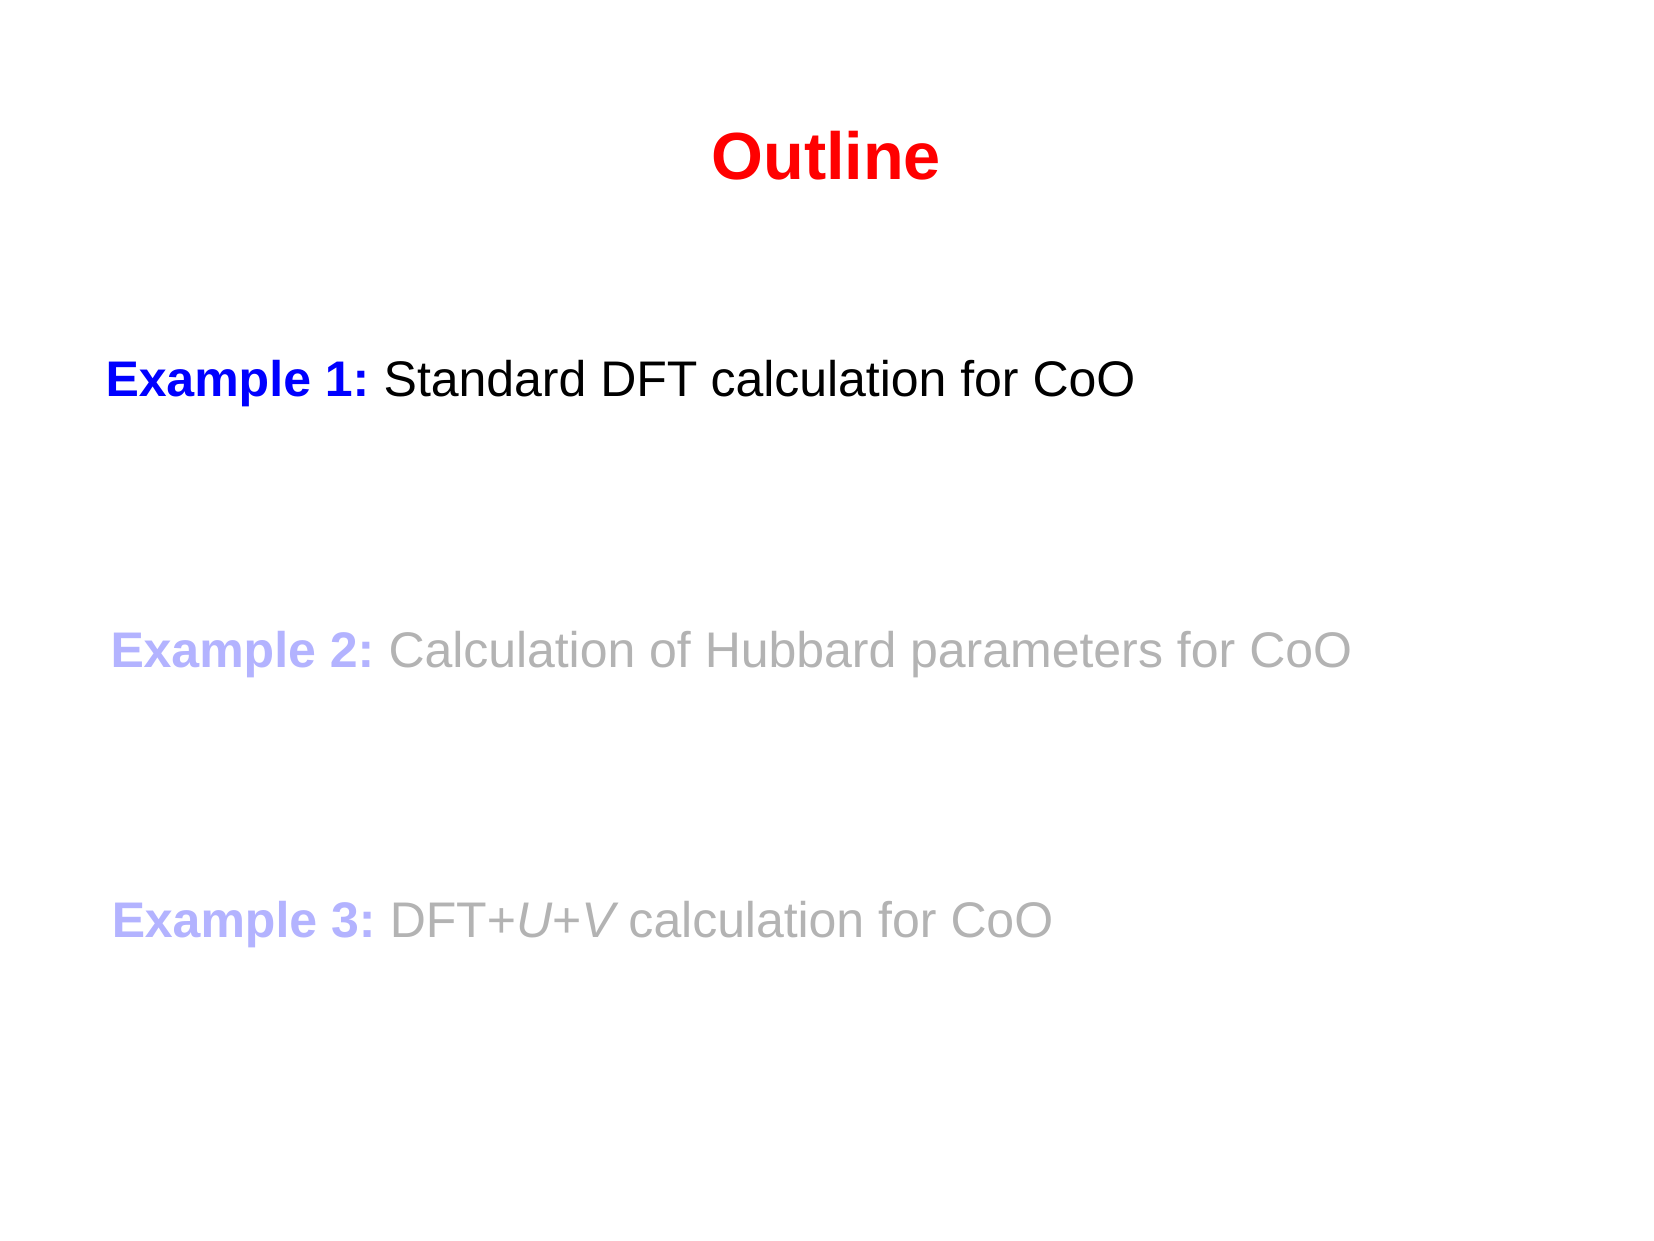

# Outline
Example 1: Standard DFT calculation for CoO
Example 2: Calculation of Hubbard parameters for CoO
Example 3: DFT+U+V calculation for CoO